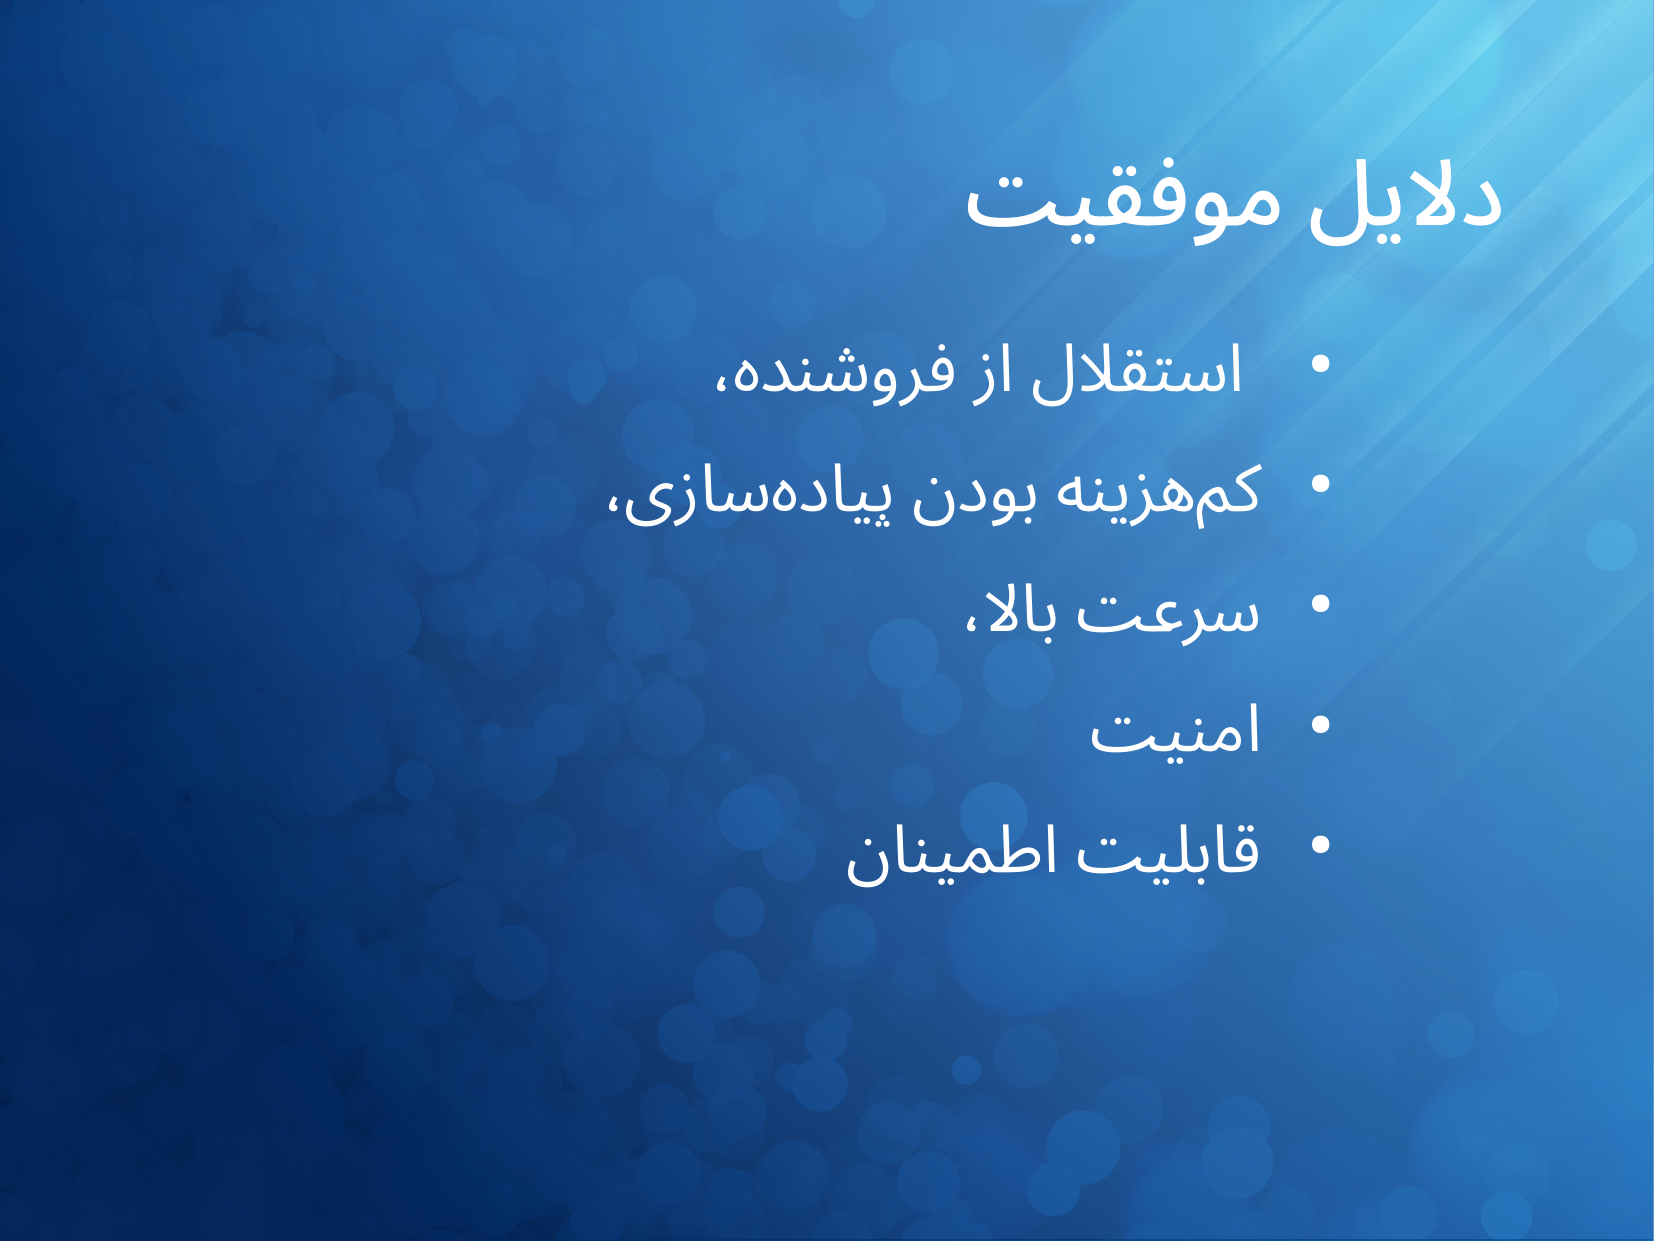

# دلایل موفقیت
 استقلال از فروشنده،
 کم‌هزینه بودن پیاده‌سازی،
 سرعت بالا،
 امنیت
 قابلیت اطمینان